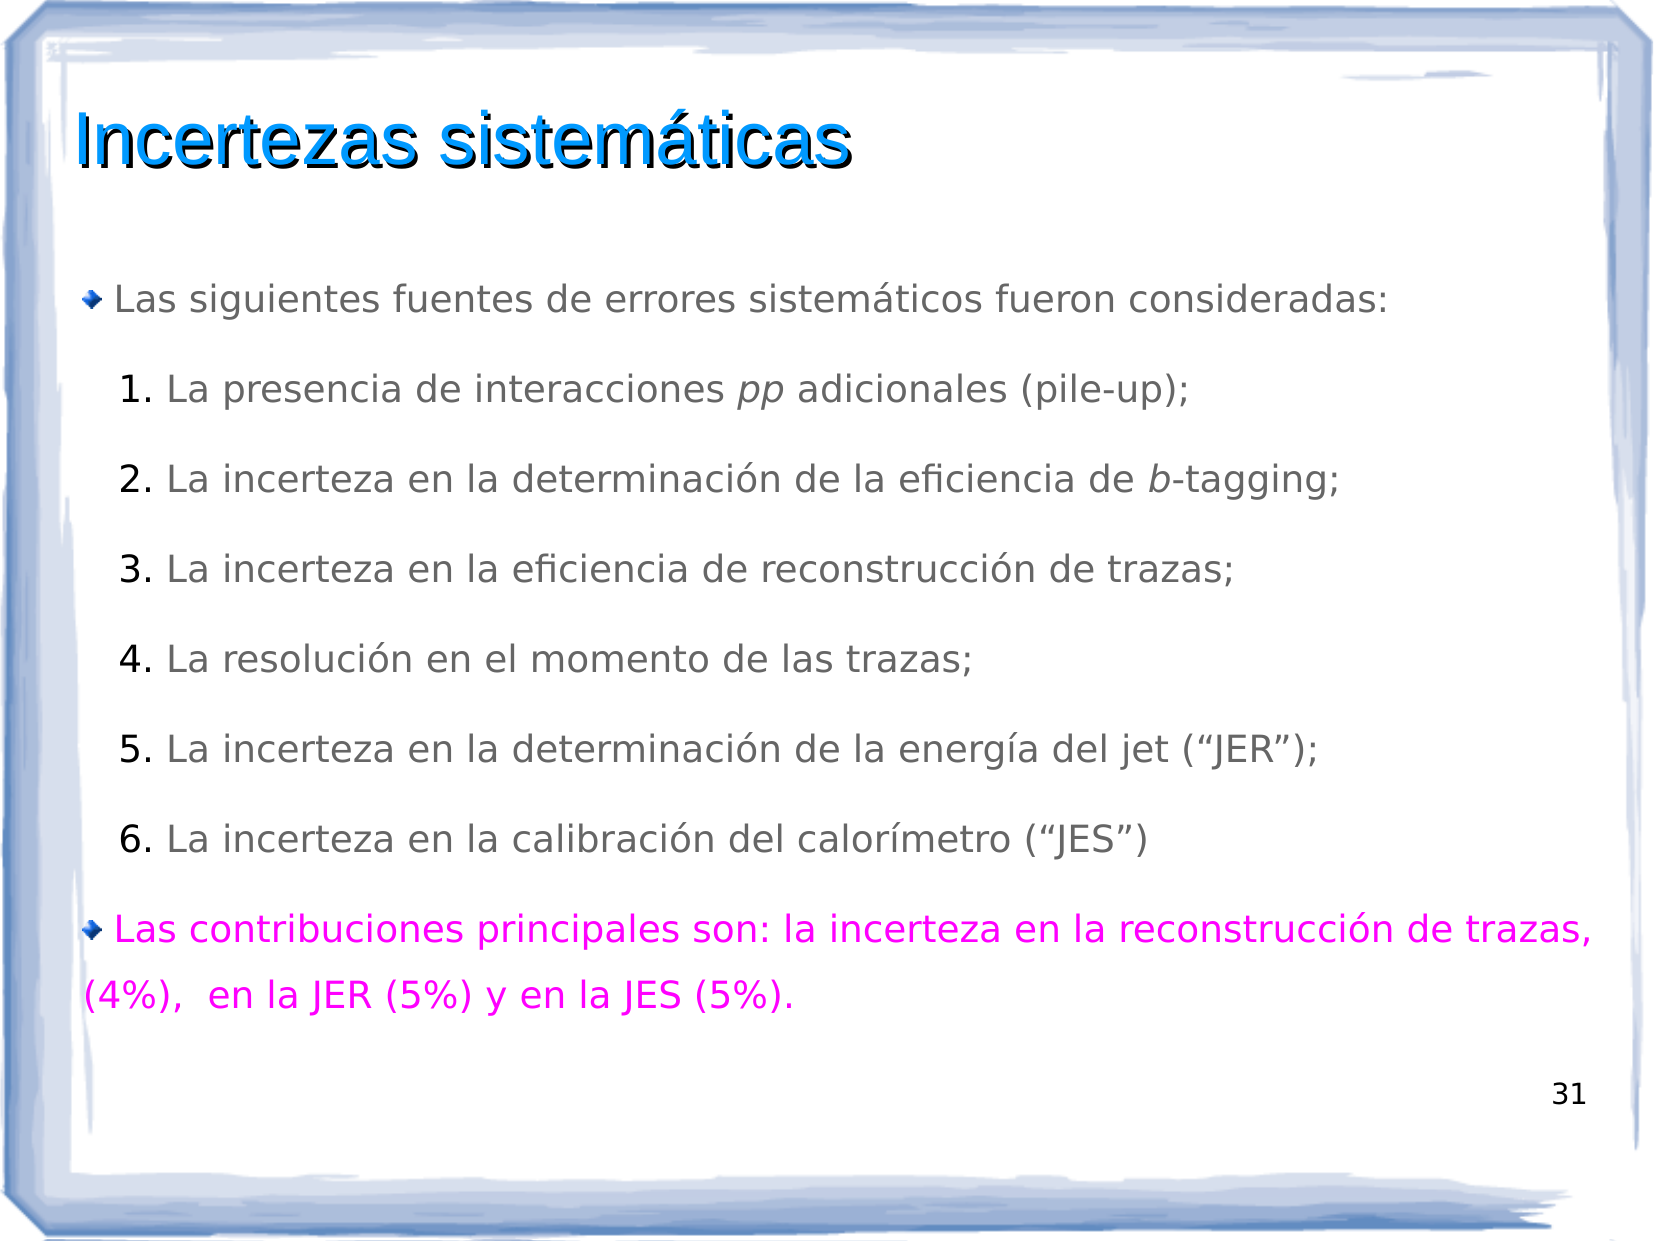

# Incertezas sistemáticas
 Las siguientes fuentes de errores sistemáticos fueron consideradas:
 La presencia de interacciones pp adicionales (pile-up);
 La incerteza en la determinación de la eficiencia de b-tagging;
 La incerteza en la eficiencia de reconstrucción de trazas;
 La resolución en el momento de las trazas;
 La incerteza en la determinación de la energía del jet (“JER”);
 La incerteza en la calibración del calorímetro (“JES”)
 Las contribuciones principales son: la incerteza en la reconstrucción de trazas, (4%), en la JER (5%) y en la JES (5%).
31